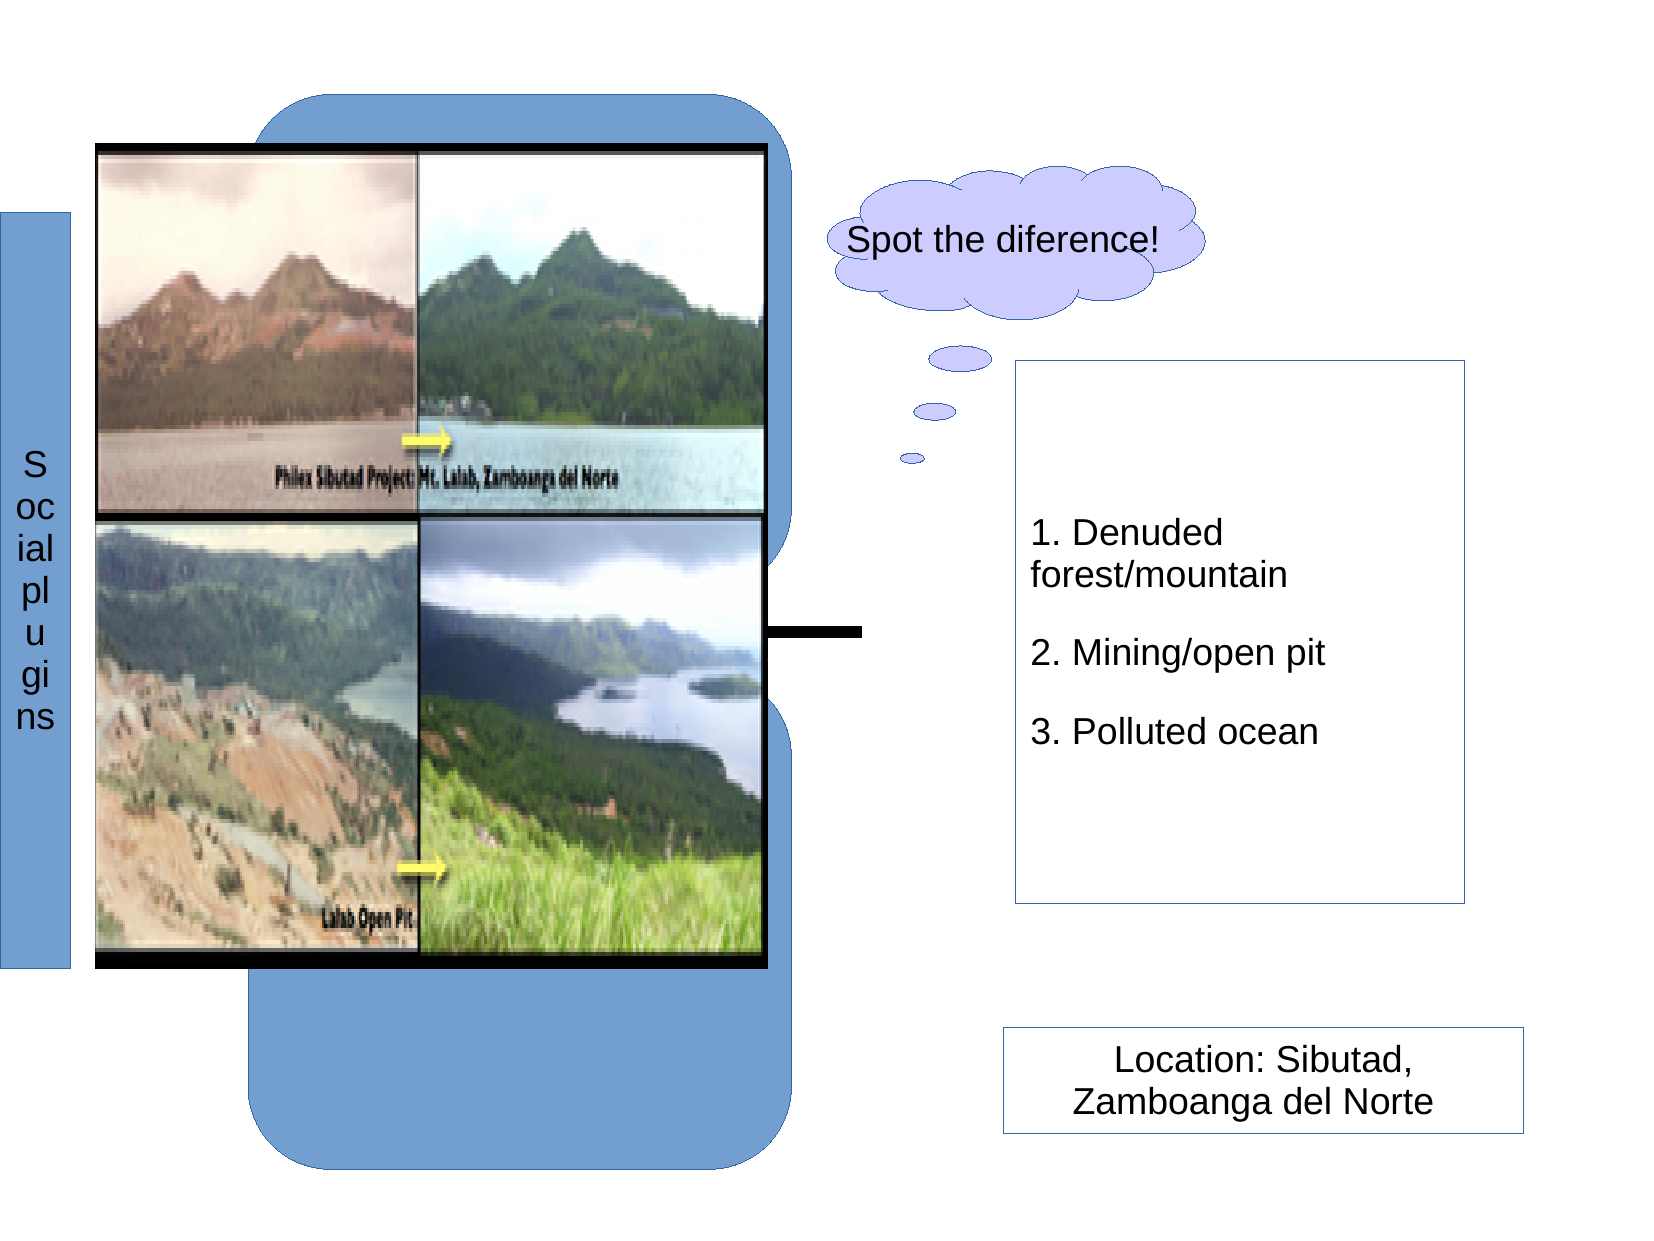

Spot the diference!
Social plugins
1. Denuded forest/mountain
2. Mining/open pit
3. Polluted ocean
Location: Sibutad, Zamboanga del Norte